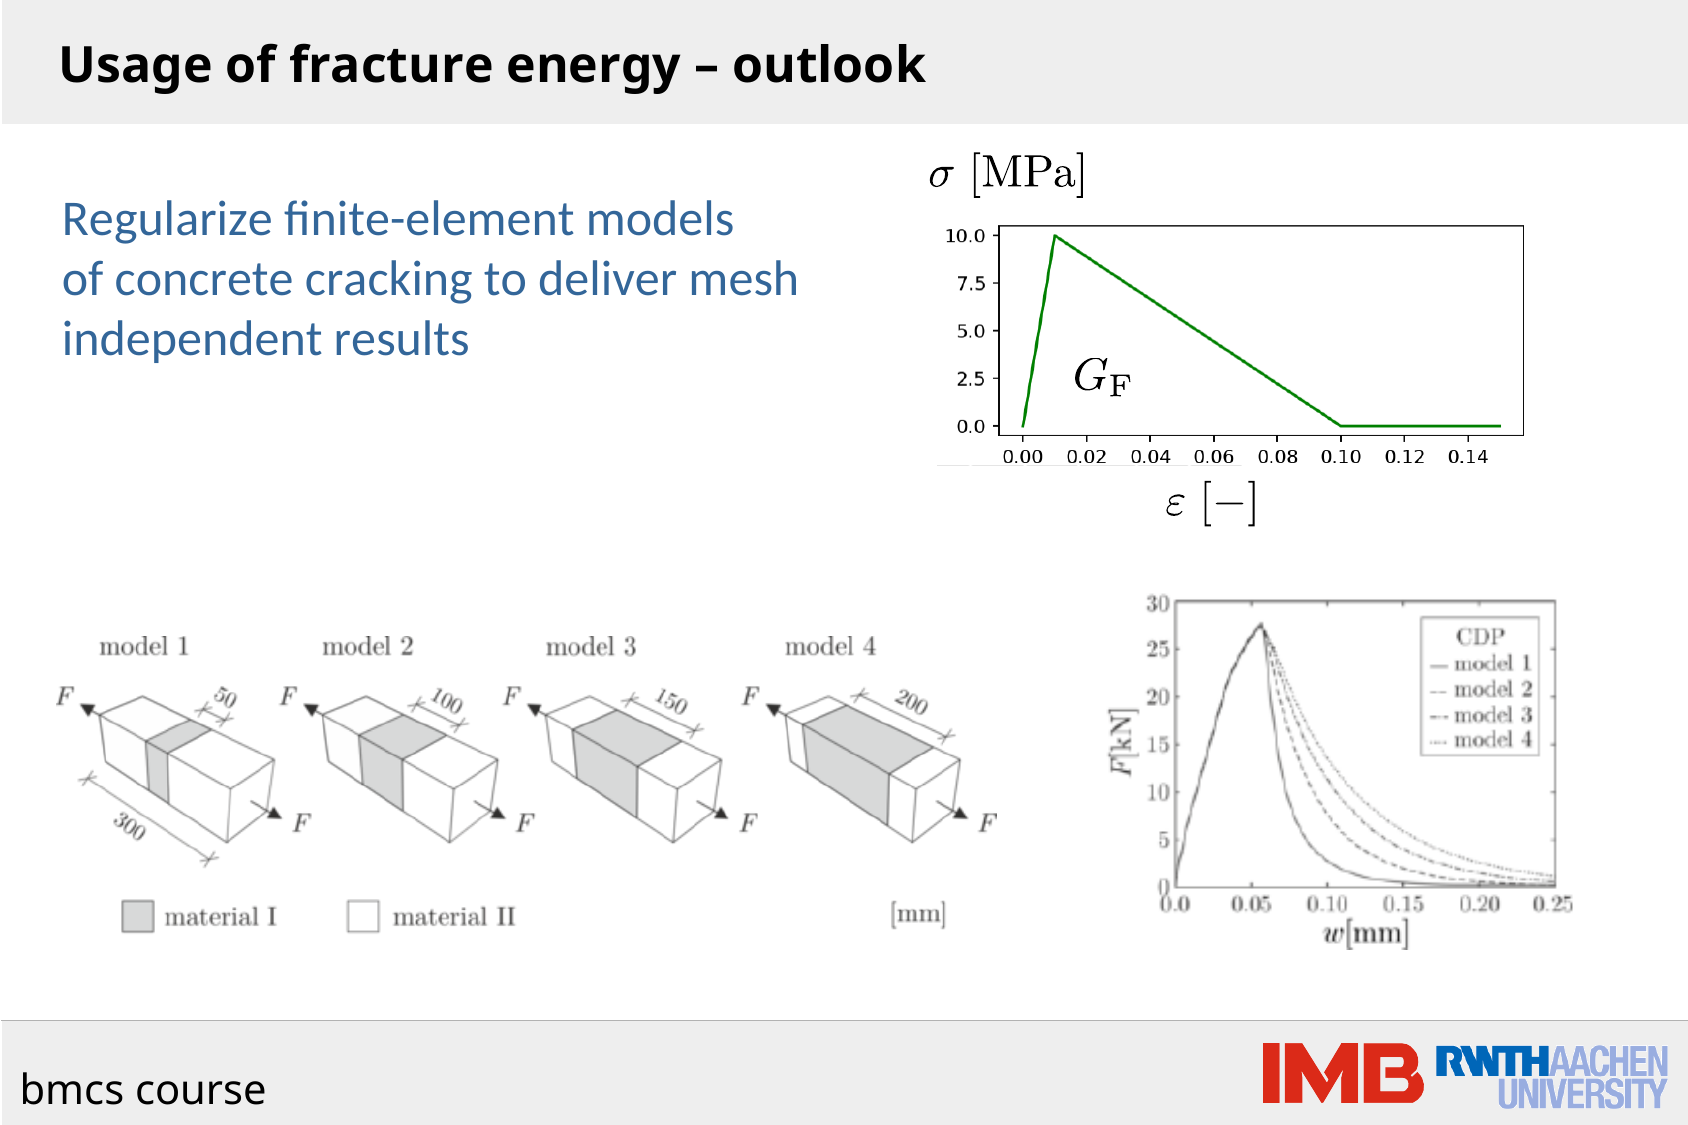

# Usage of fracture energy – outlook
Regularize finite-element models
of concrete cracking to deliver mesh
independent results